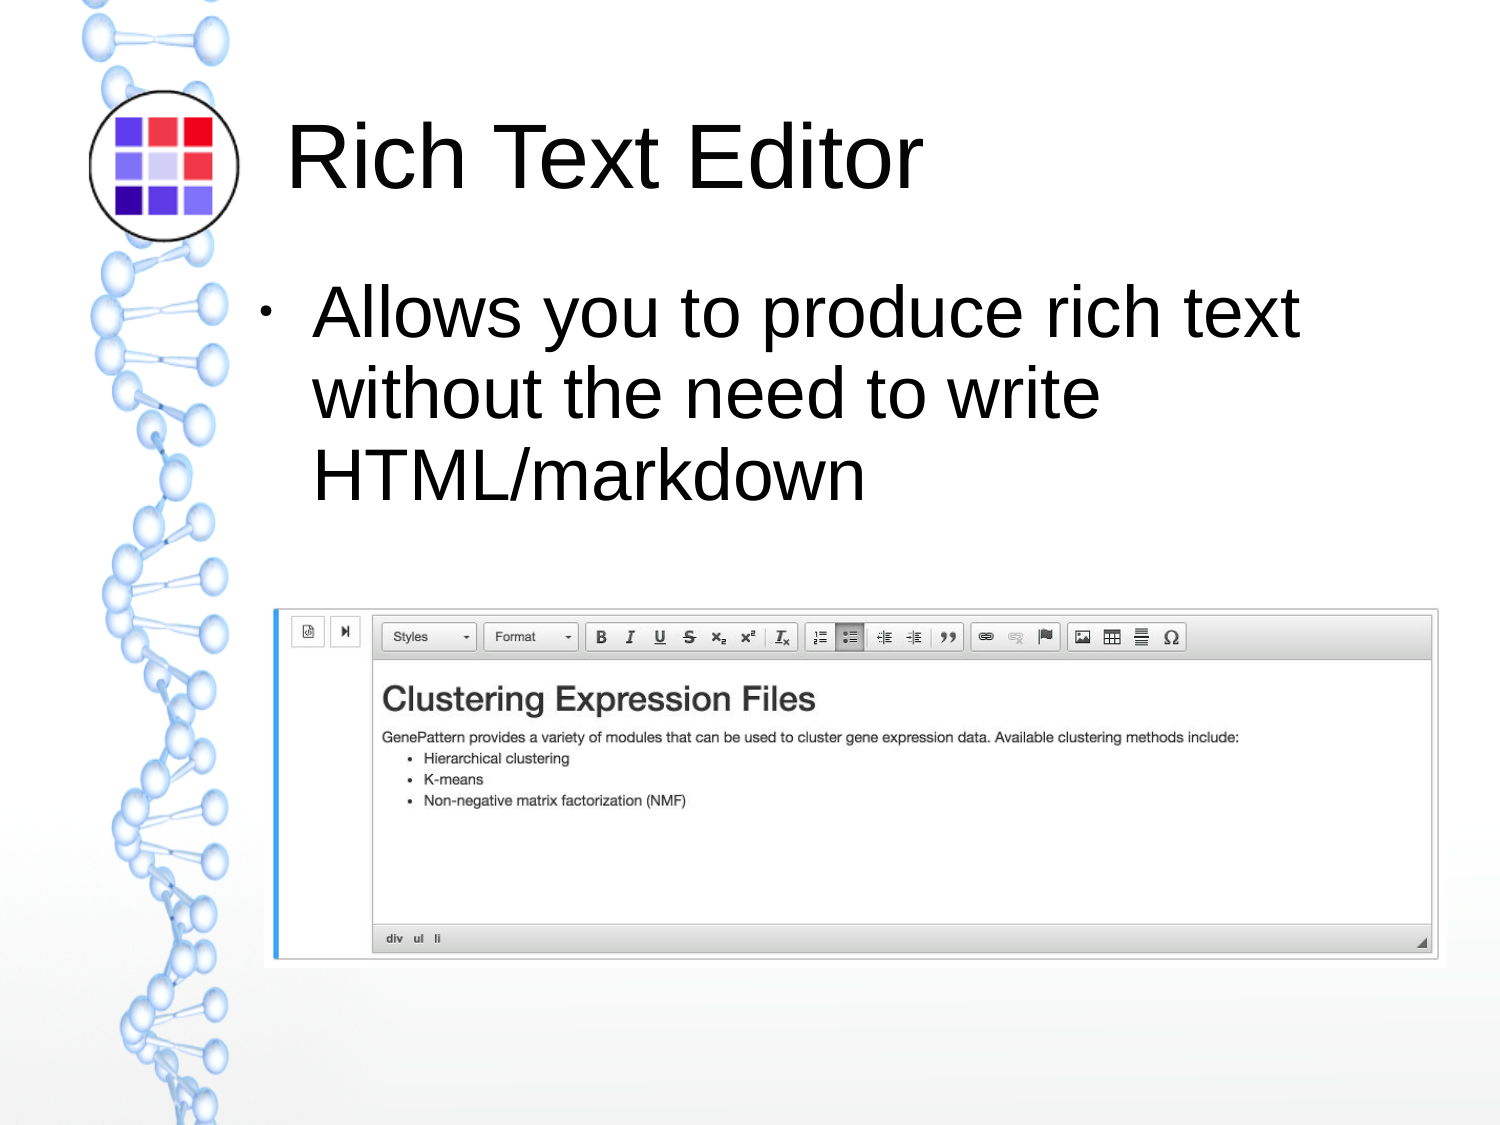

# Rich Text Editor
Allows you to produce rich text without the need to write HTML/markdown